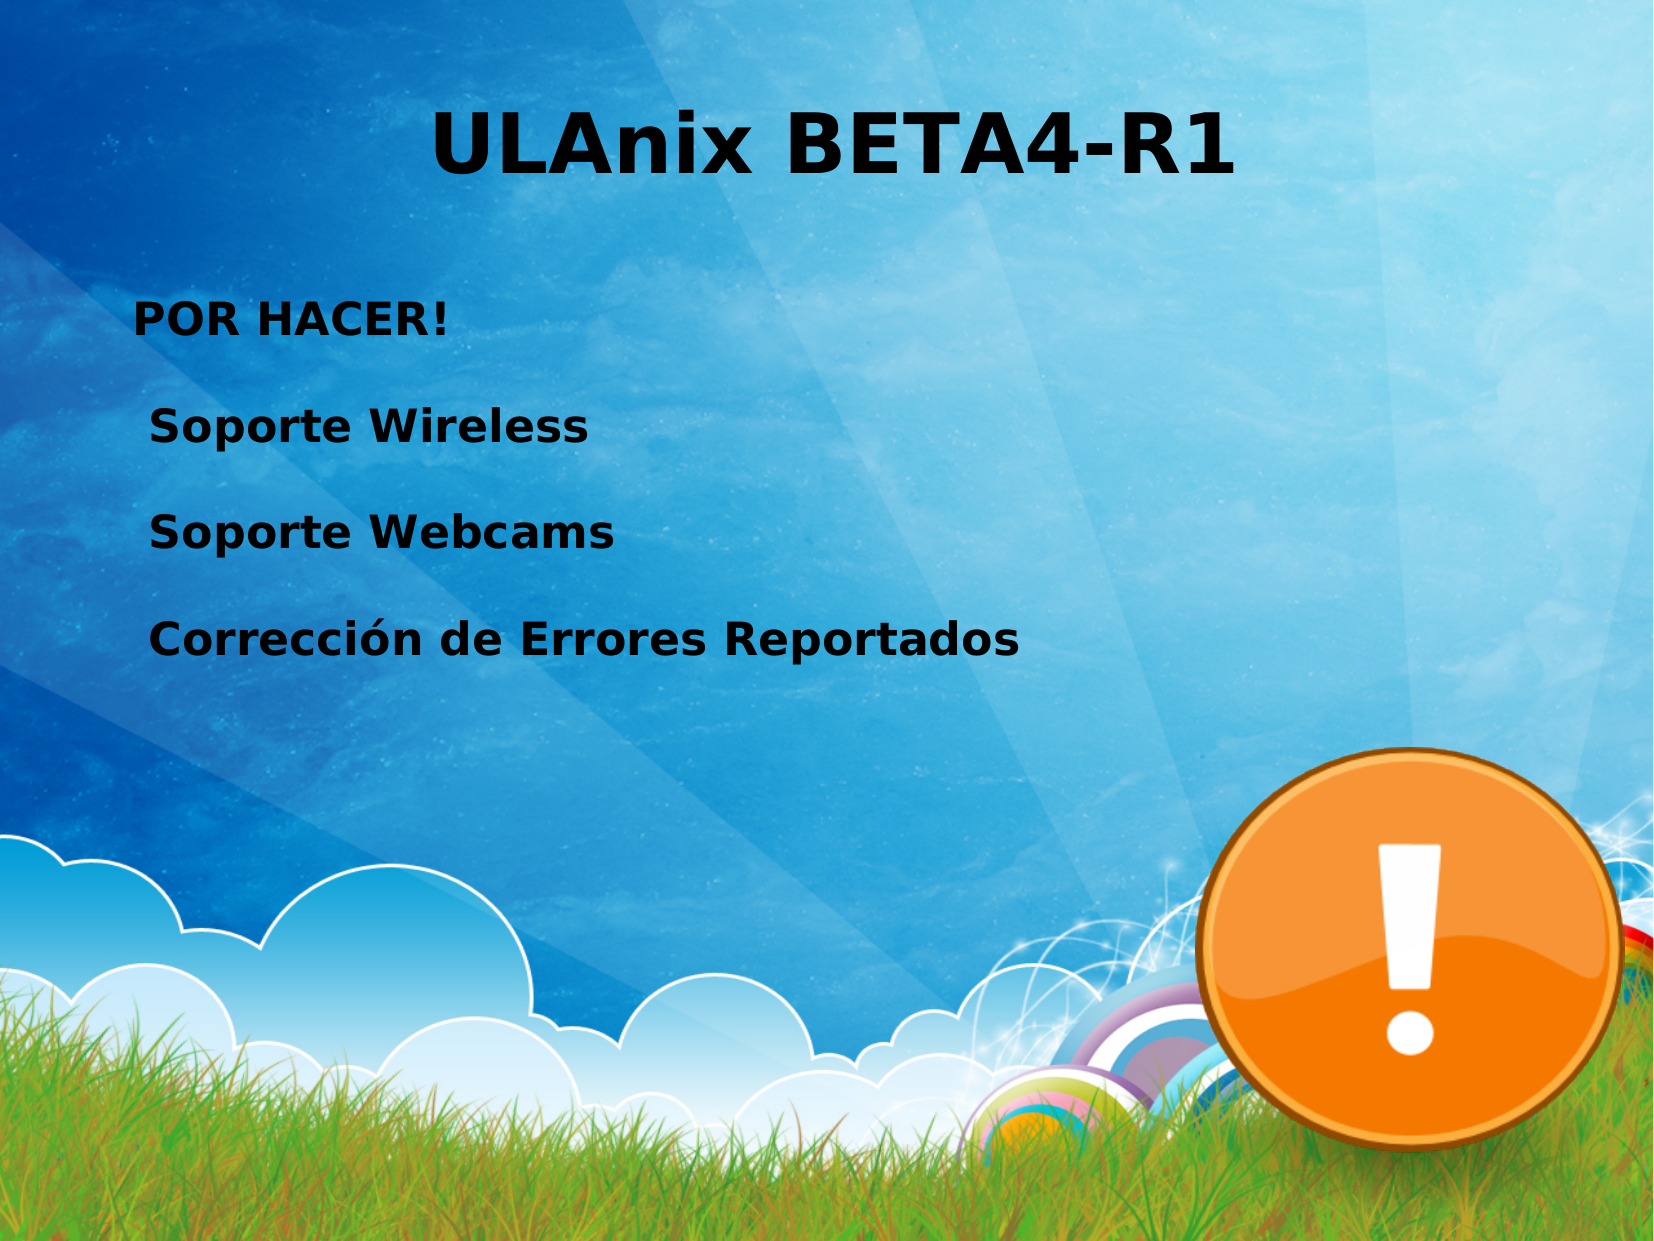

ULAnix BETA4-R1
POR HACER!
 Soporte Wireless
 Soporte Webcams
 Corrección de Errores Reportados